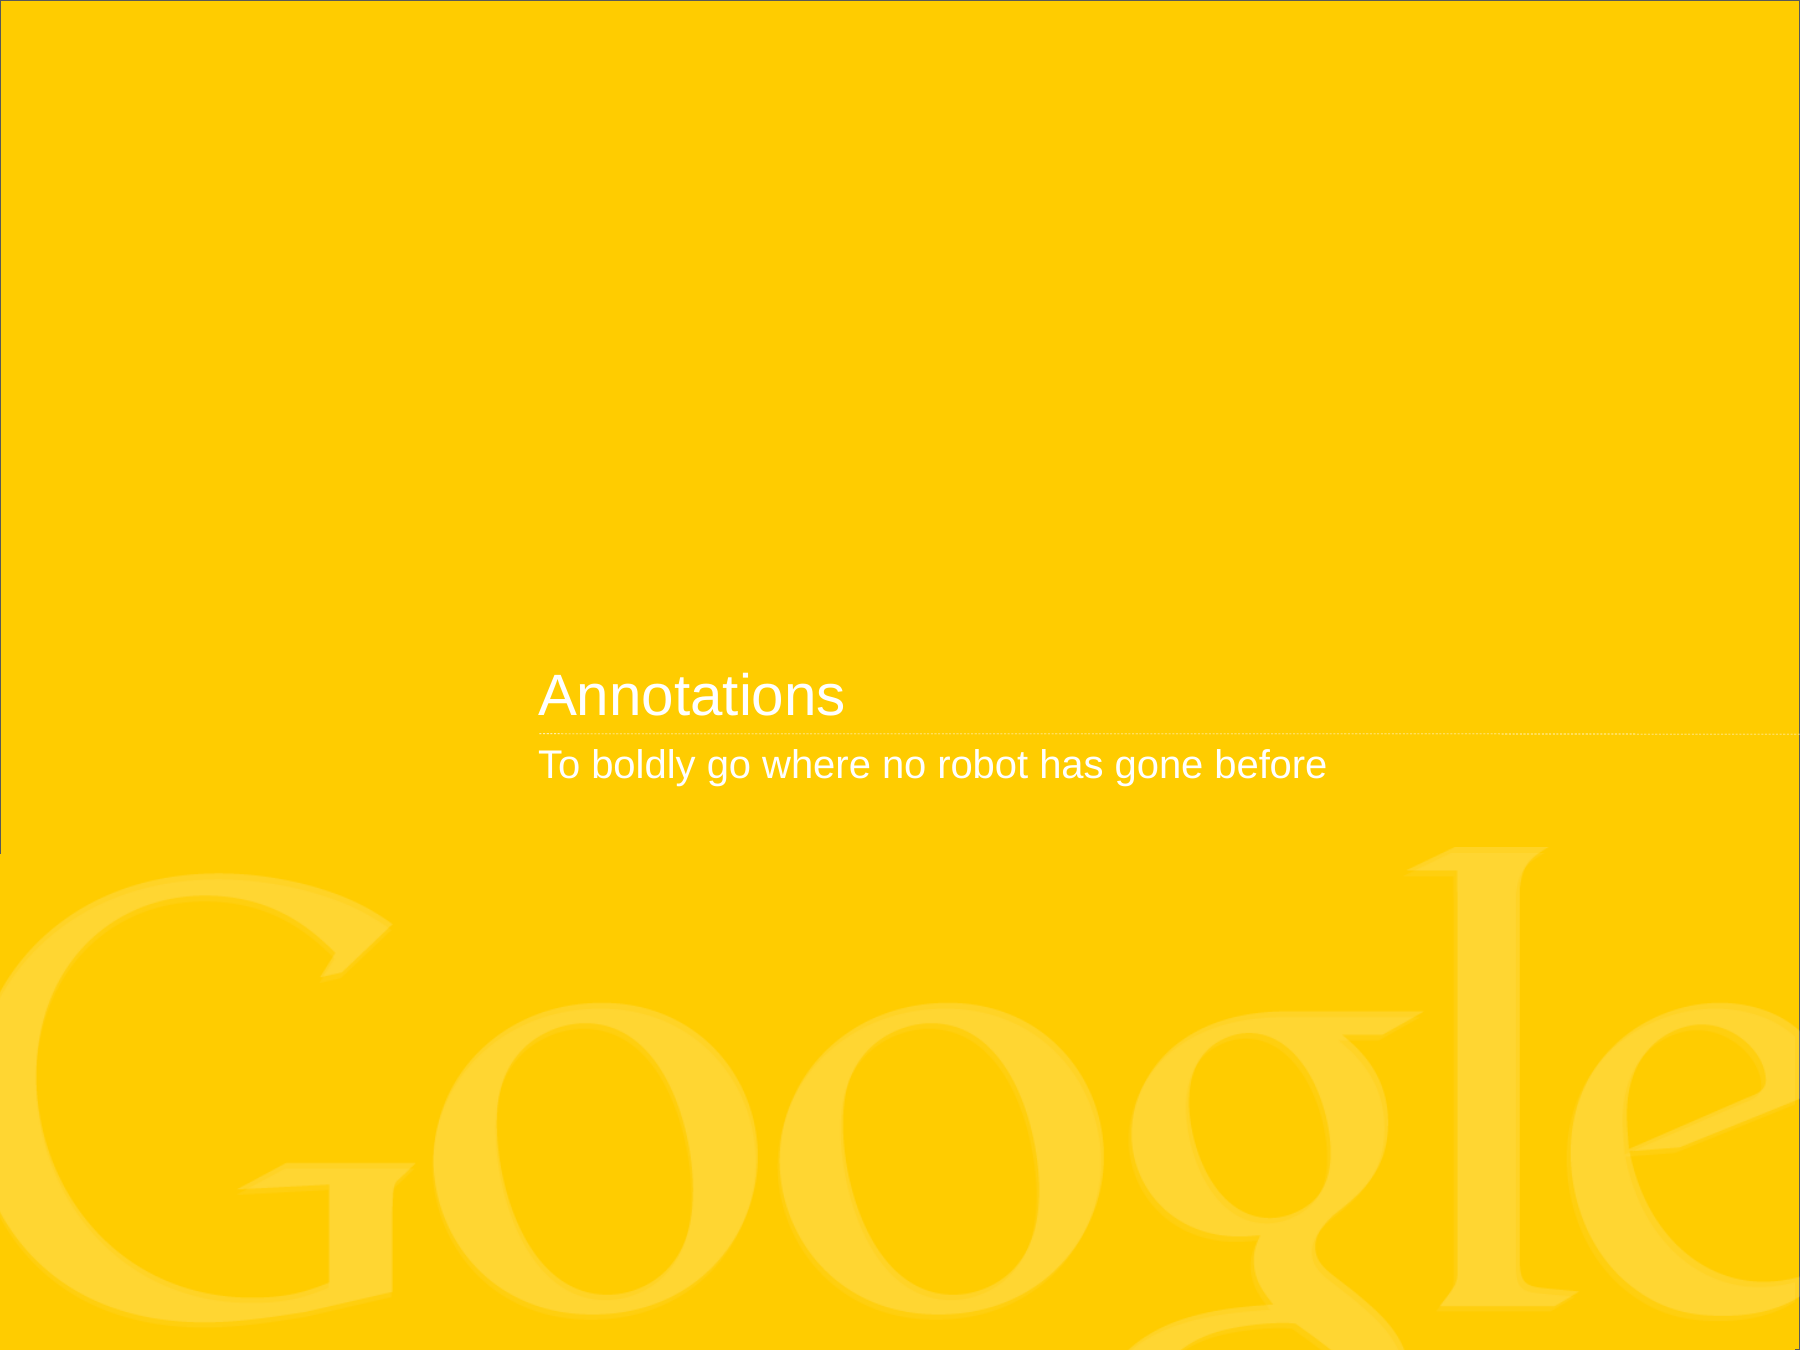

# Annotations
To boldly go where no robot has gone before